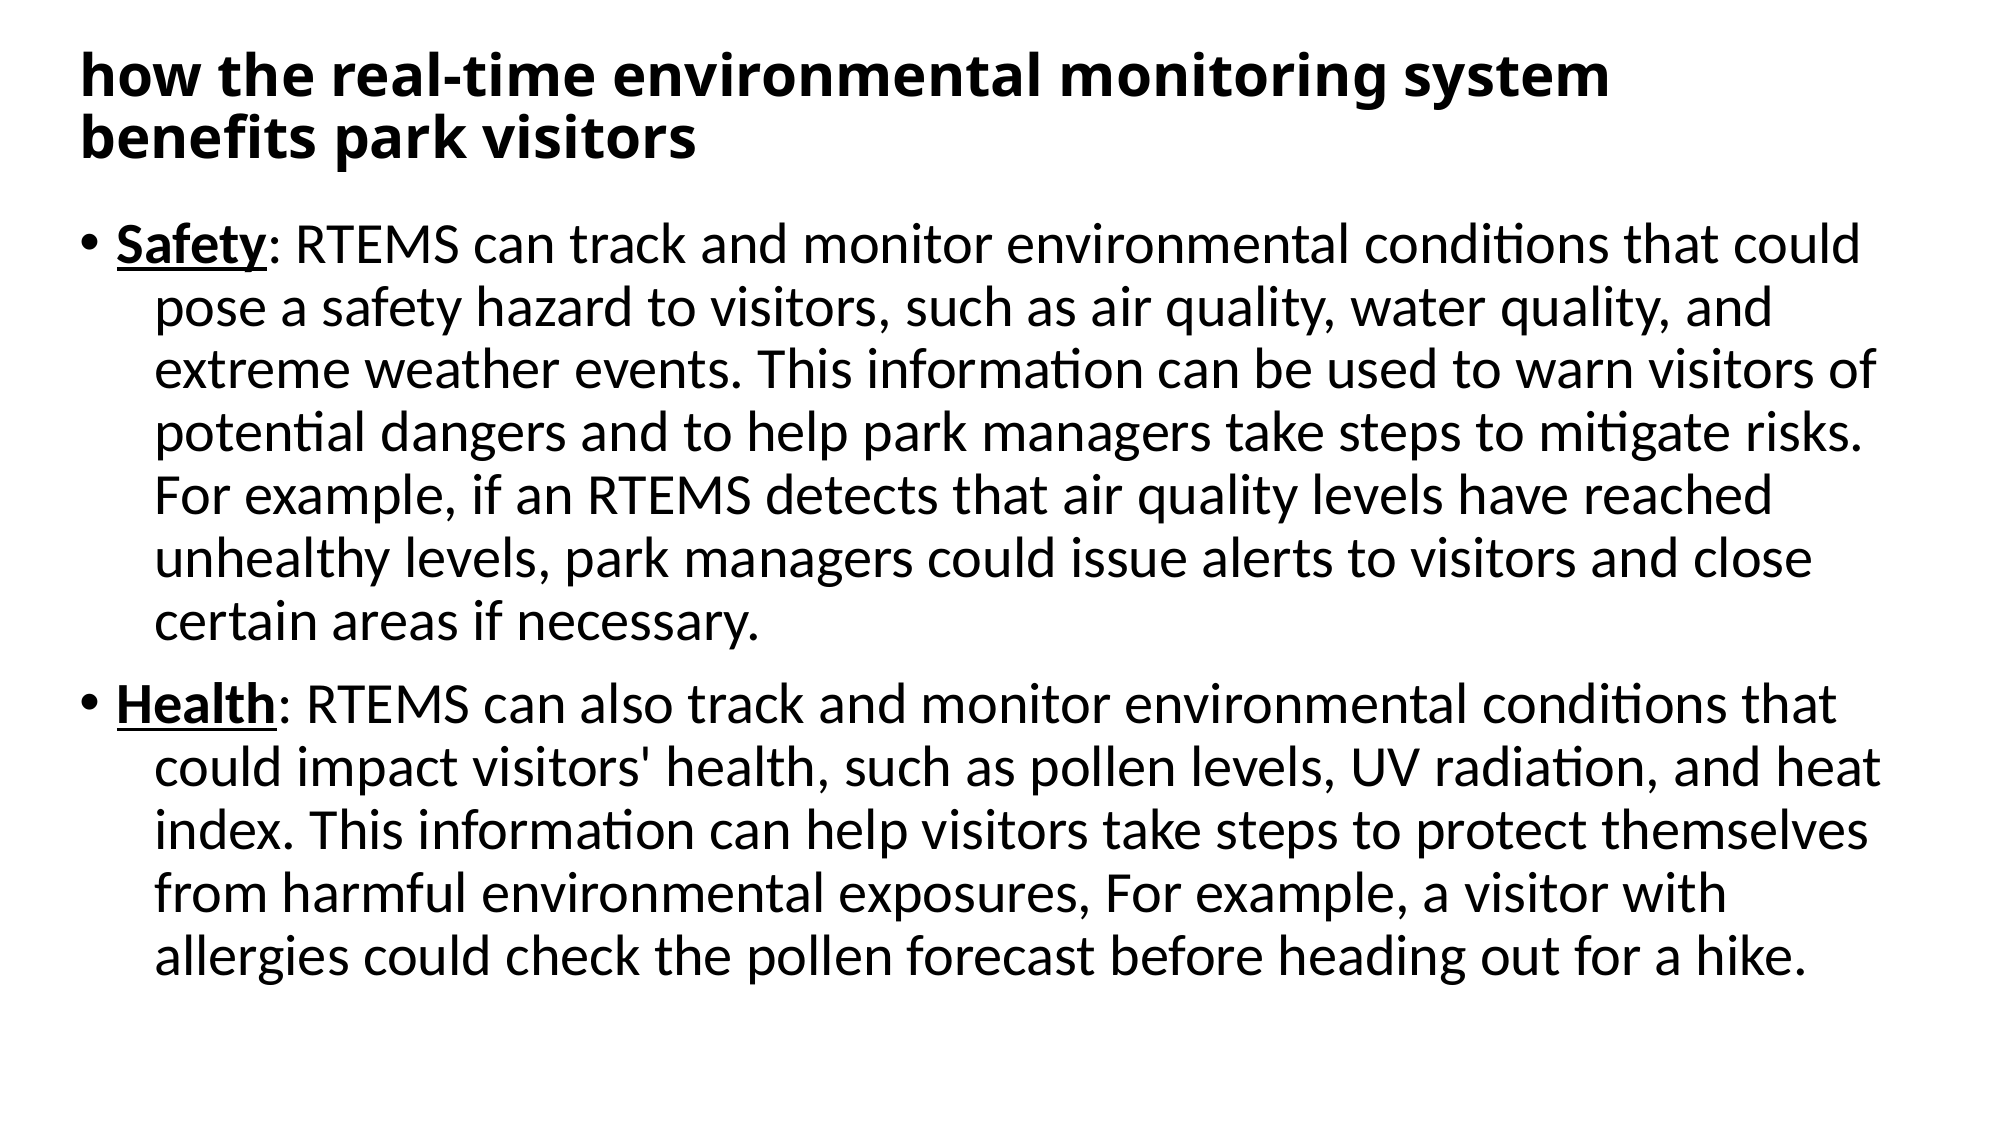

# how the real-time environmental monitoring system benefits park visitors
Safety: RTEMS can track and monitor environmental conditions that could pose a safety hazard to visitors, such as air quality, water quality, and extreme weather events. This information can be used to warn visitors of potential dangers and to help park managers take steps to mitigate risks. For example, if an RTEMS detects that air quality levels have reached unhealthy levels, park managers could issue alerts to visitors and close certain areas if necessary.
Health: RTEMS can also track and monitor environmental conditions that could impact visitors' health, such as pollen levels, UV radiation, and heat index. This information can help visitors take steps to protect themselves from harmful environmental exposures, For example, a visitor with allergies could check the pollen forecast before heading out for a hike.